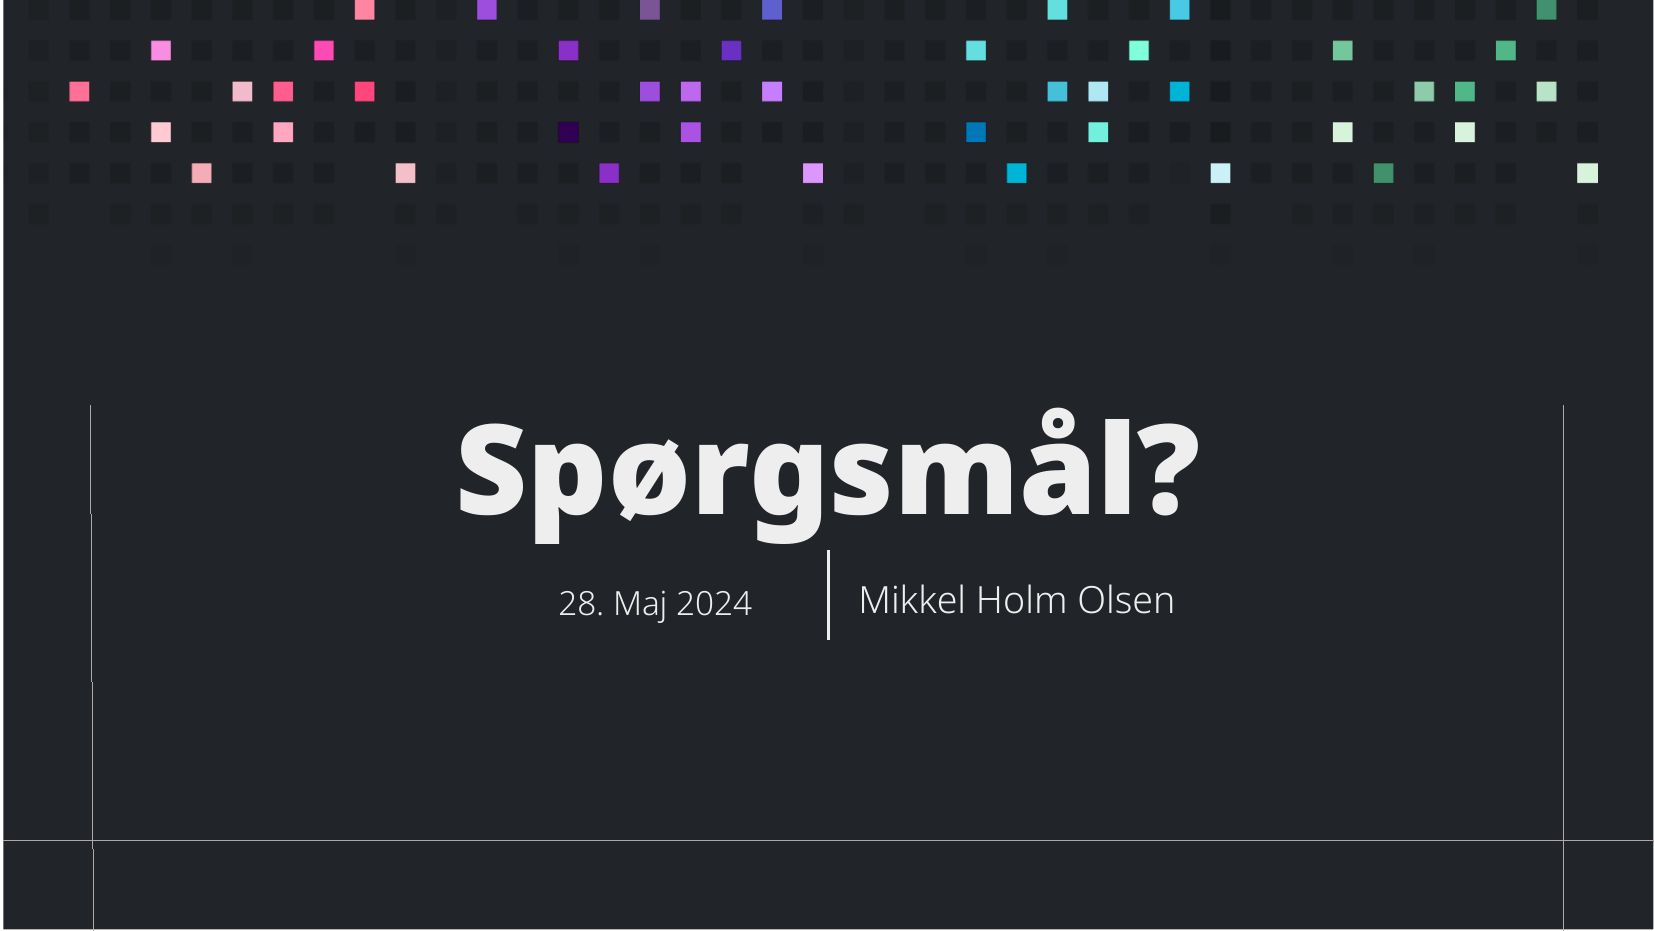

# Spørgsmål?
Mikkel Holm Olsen
28. Maj 2024